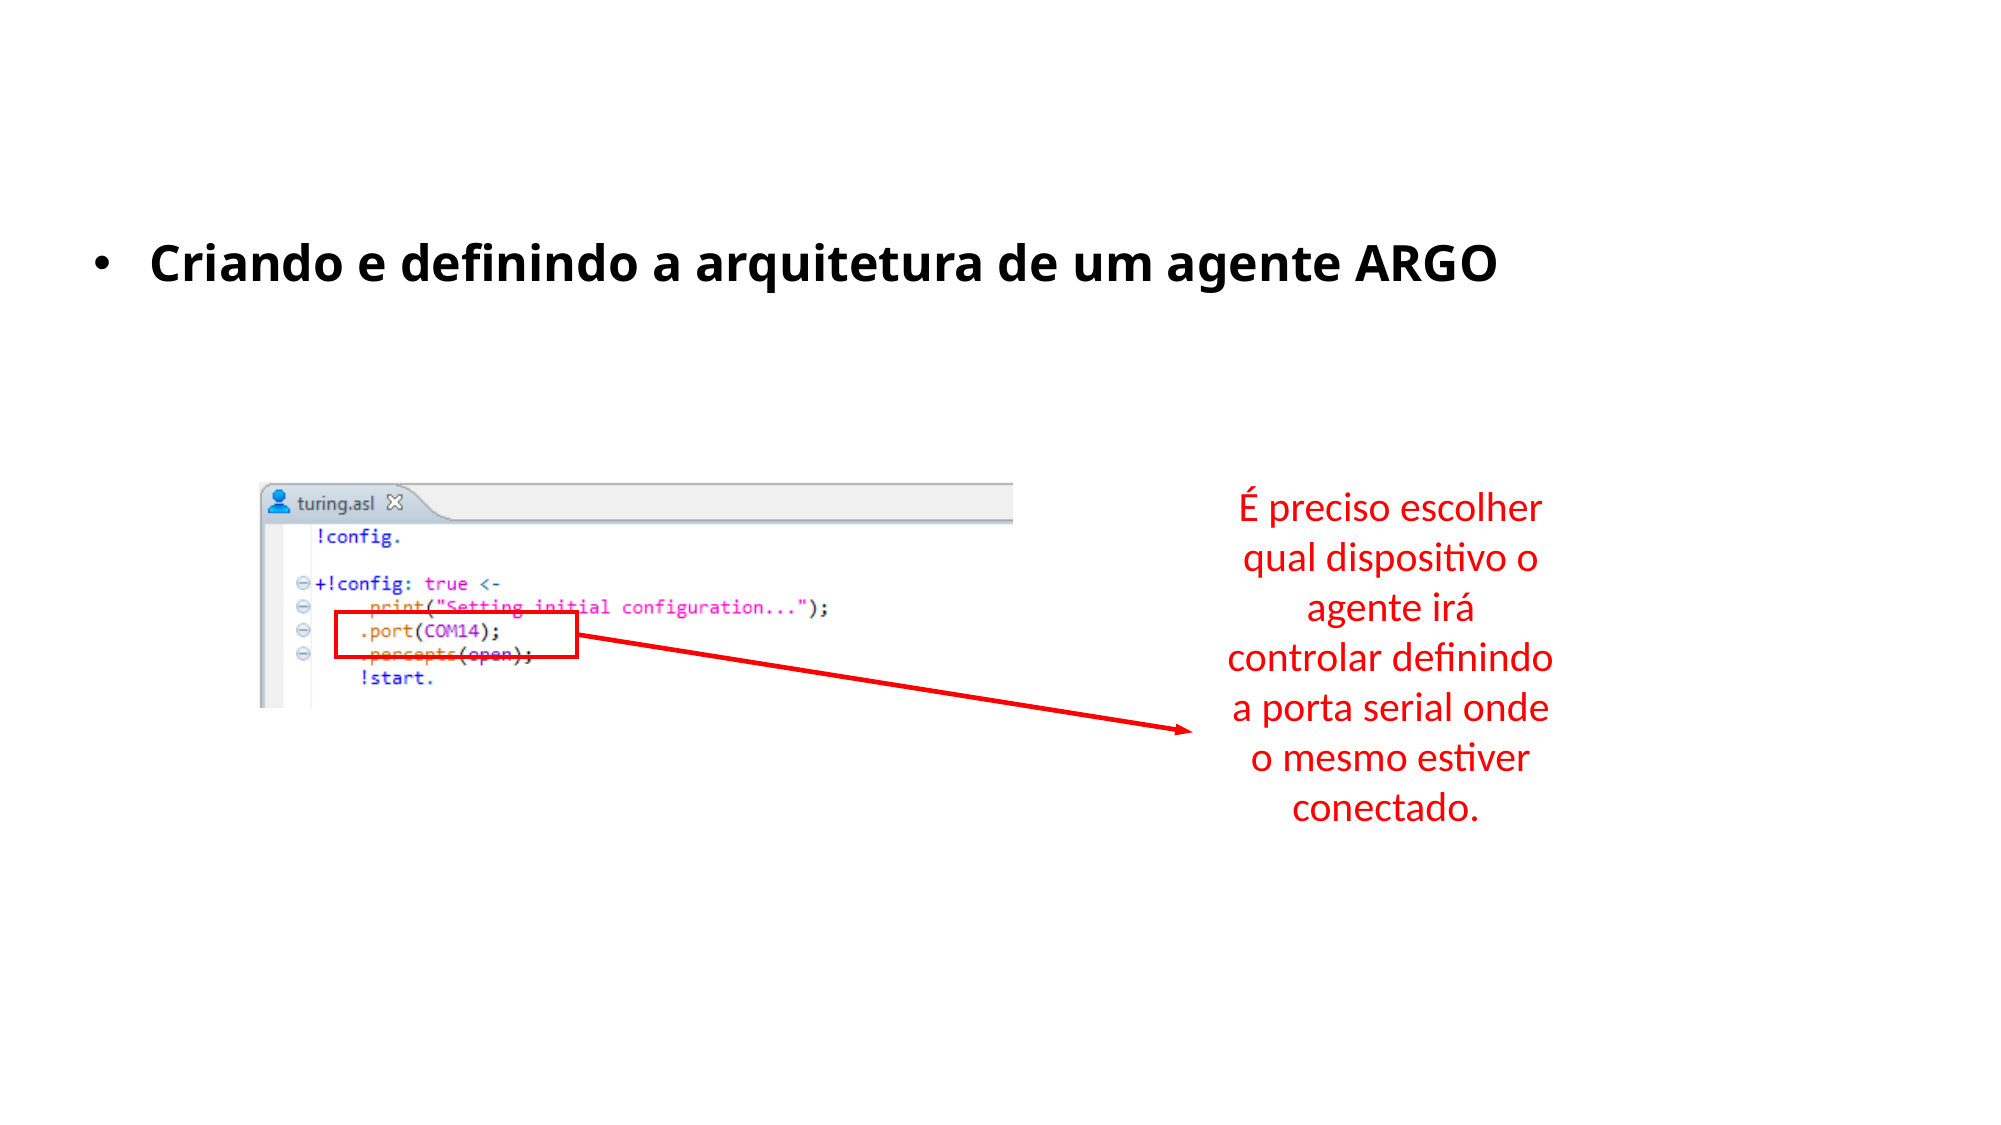

Argo for Jason: Acessando uma Porta
Criando e definindo a arquitetura de um agente ARGO
É preciso escolher qual dispositivo o agente irá controlar definindo a porta serial onde o mesmo estiver conectado.